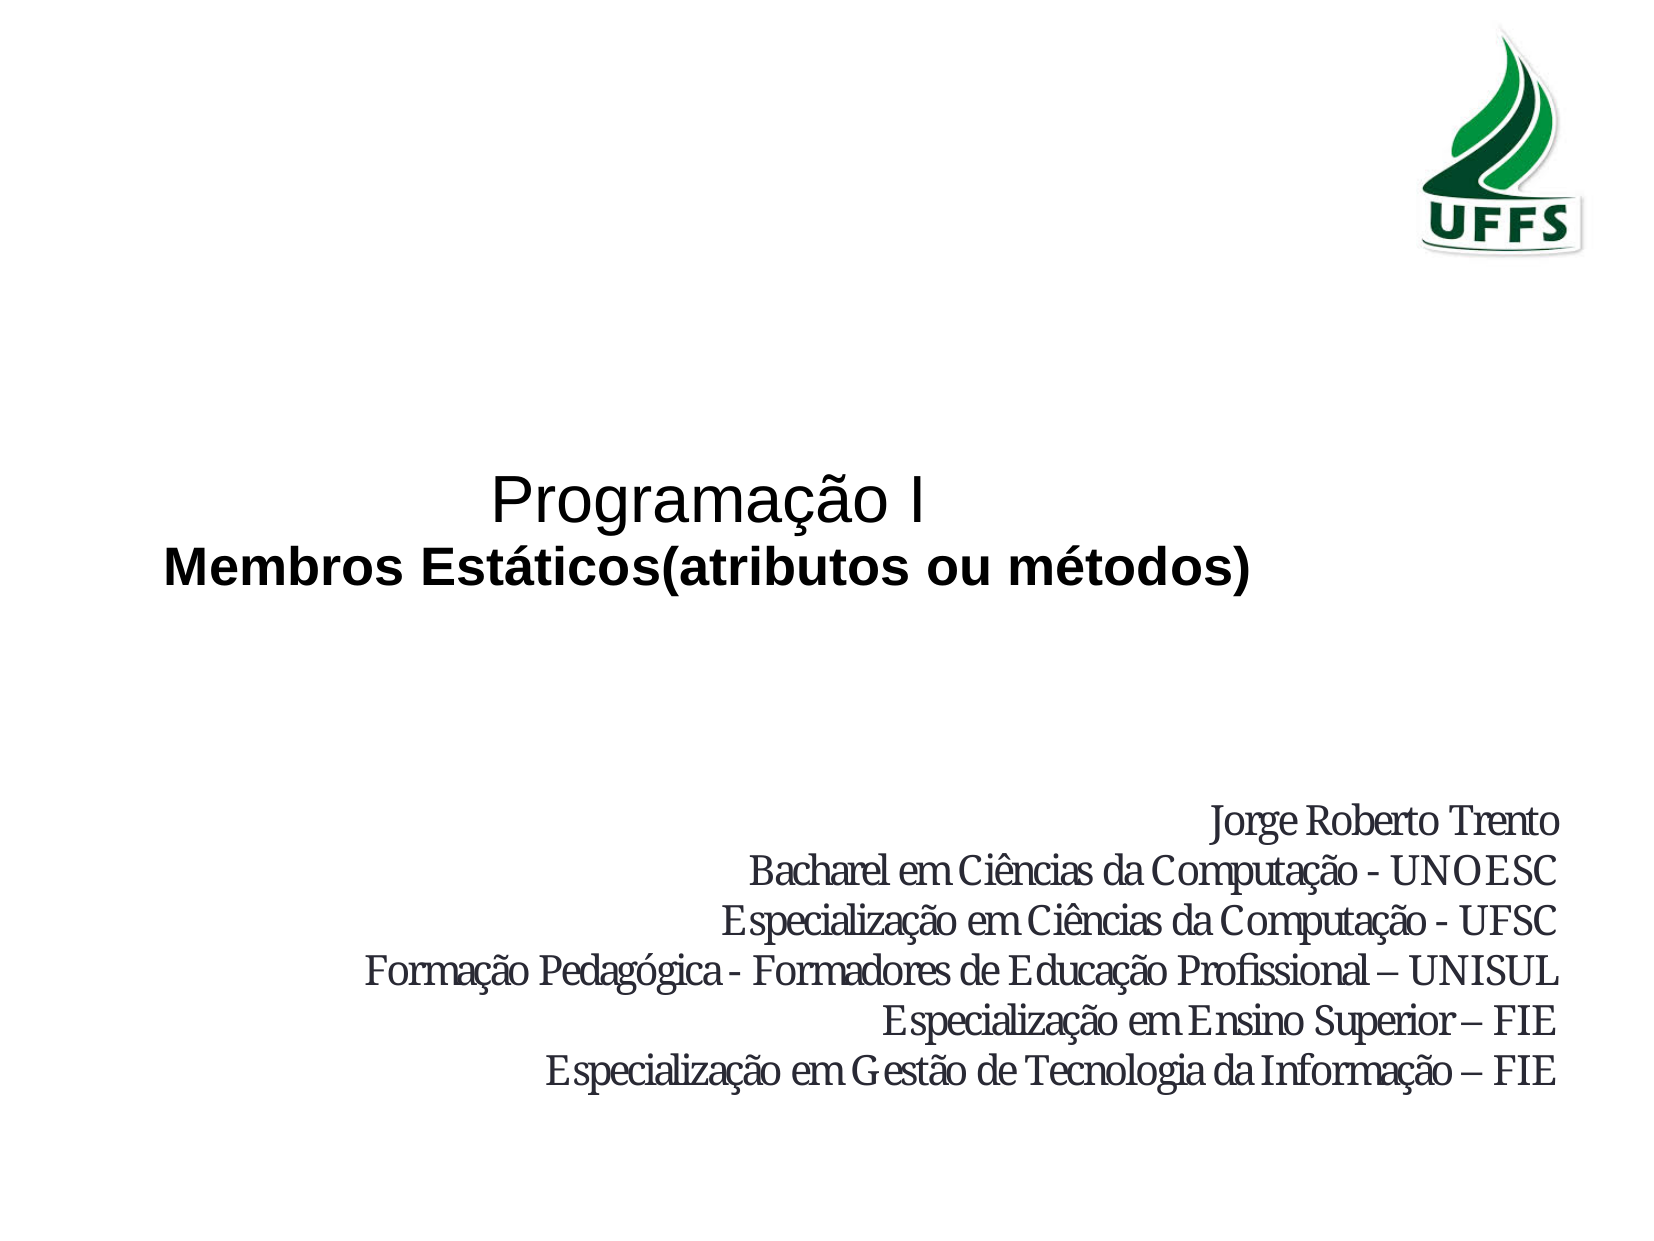

# Programação I
Membros Estáticos(atributos ou métodos)